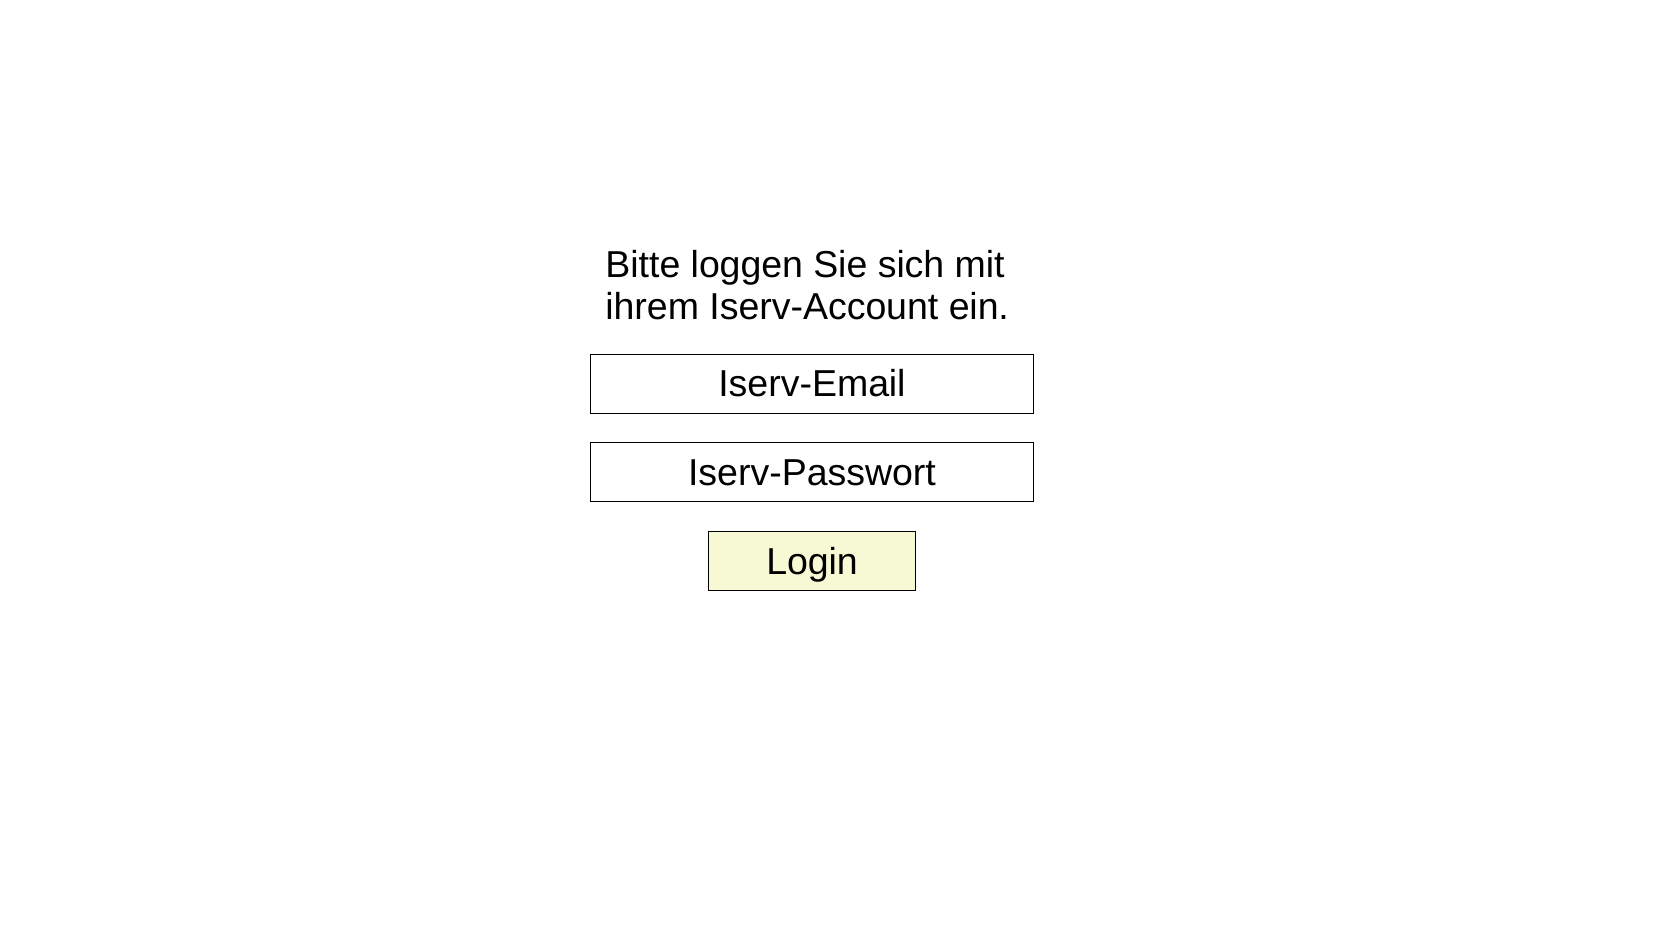

Bitte loggen Sie sich mit ihrem Iserv-Account ein.
Iserv-Email
Iserv-Passwort
Login